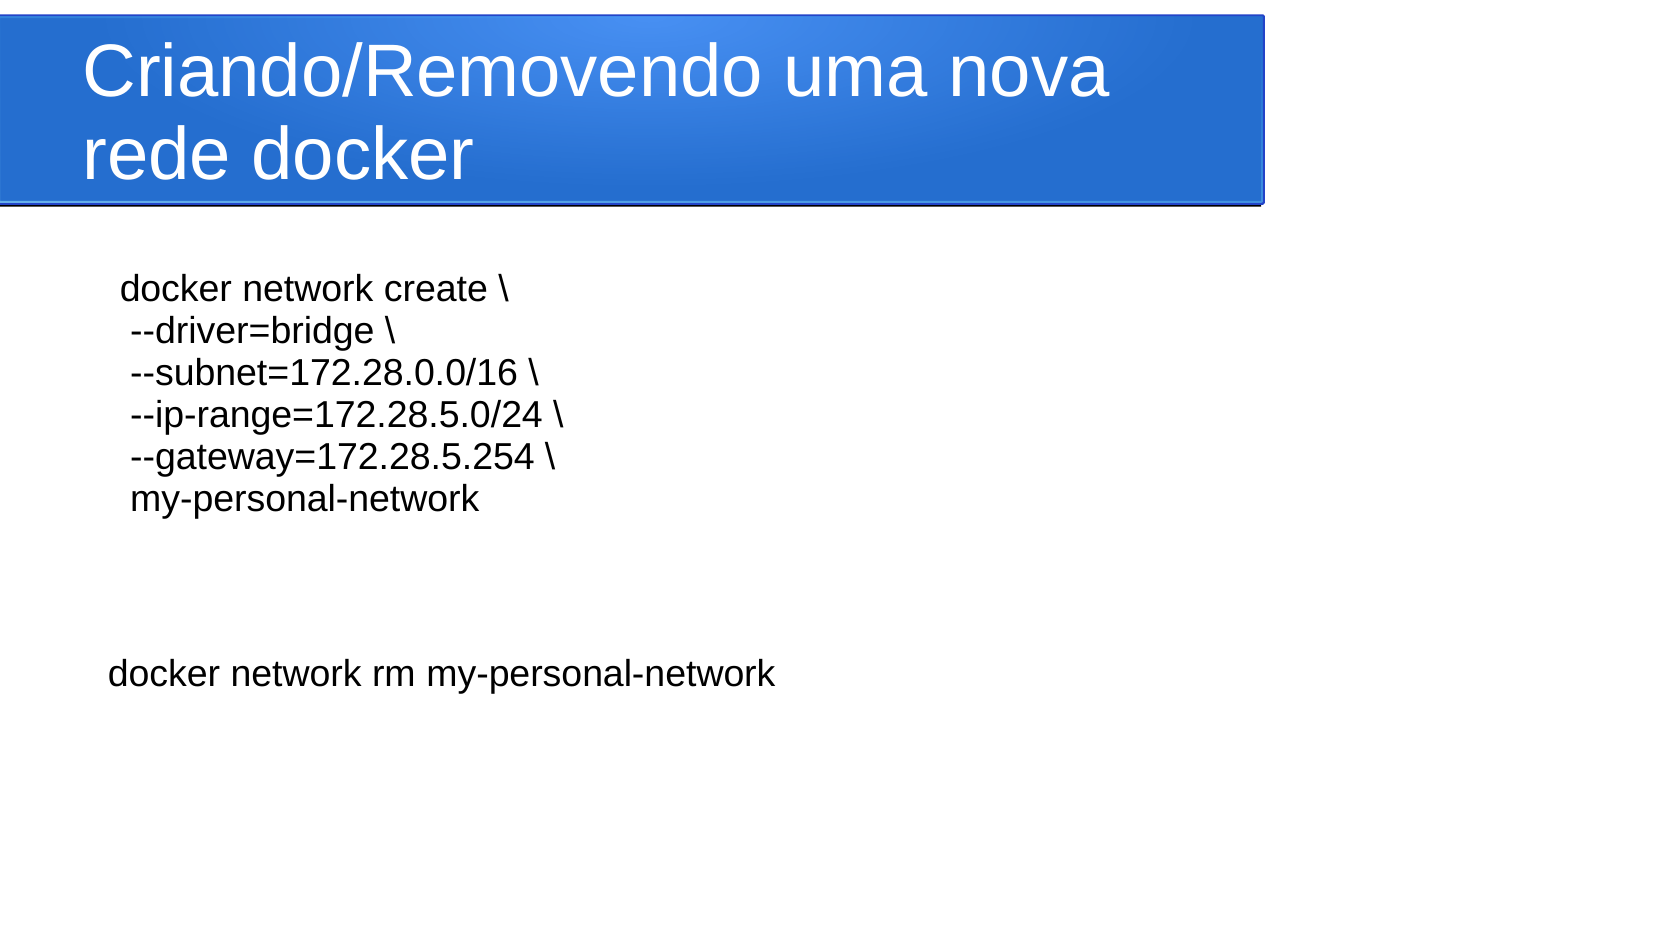

# Criando/Removendo uma nova rede docker
 docker network create \
 --driver=bridge \
 --subnet=172.28.0.0/16 \
 --ip-range=172.28.5.0/24 \
 --gateway=172.28.5.254 \
 my-personal-network
 docker network rm my-personal-network